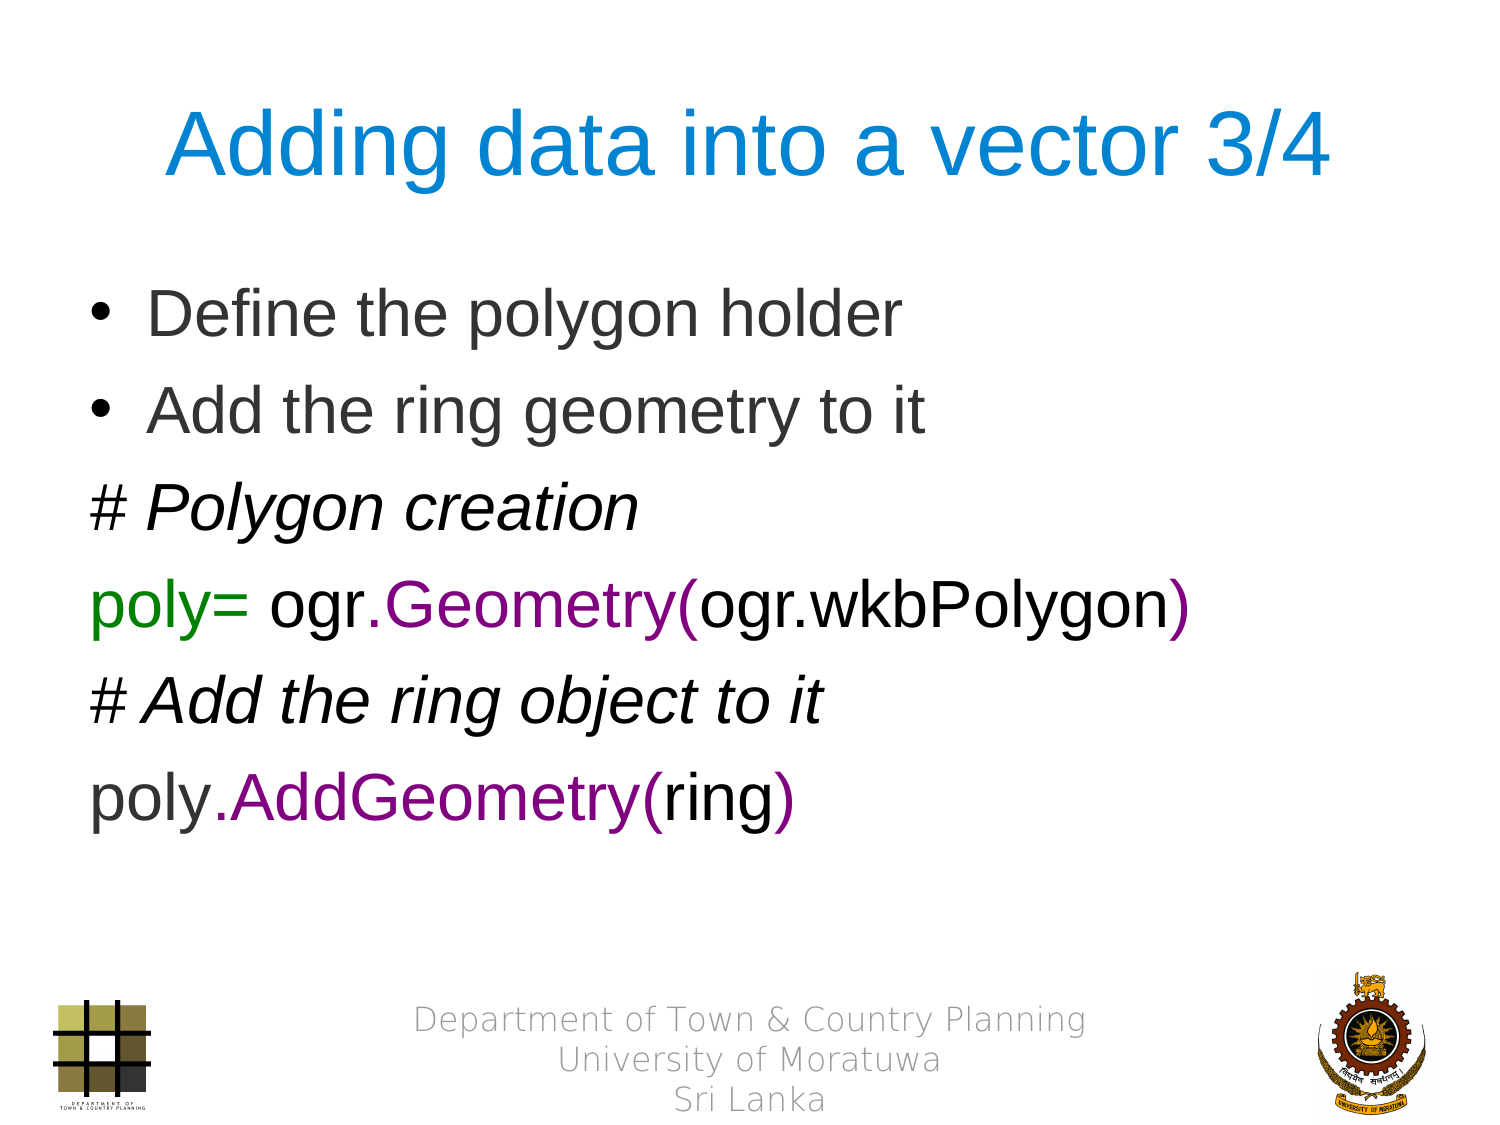

# Adding data into a vector 3/4
Define the polygon holder
Add the ring geometry to it
# Polygon creation
poly= ogr.Geometry(ogr.wkbPolygon)
# Add the ring object to it
poly.AddGeometry(ring)